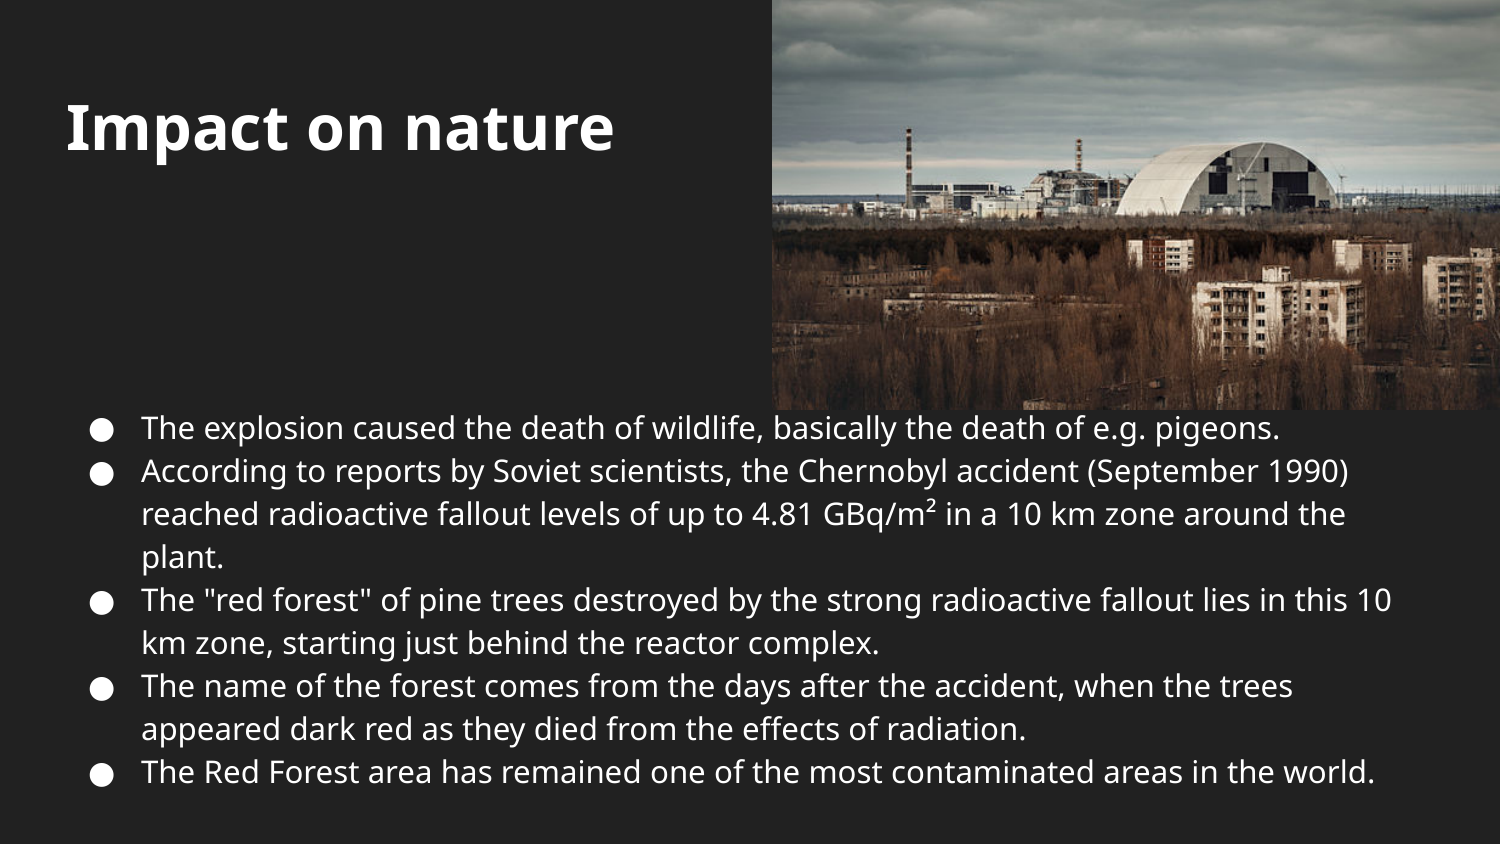

# Impact on nature
The explosion caused the death of wildlife, basically the death of e.g. pigeons.
According to reports by Soviet scientists, the Chernobyl accident (September 1990) reached radioactive fallout levels of up to 4.81 GBq/m² in a 10 km zone around the plant.
The "red forest" of pine trees destroyed by the strong radioactive fallout lies in this 10 km zone, starting just behind the reactor complex.
The name of the forest comes from the days after the accident, when the trees appeared dark red as they died from the effects of radiation.
The Red Forest area has remained one of the most contaminated areas in the world.